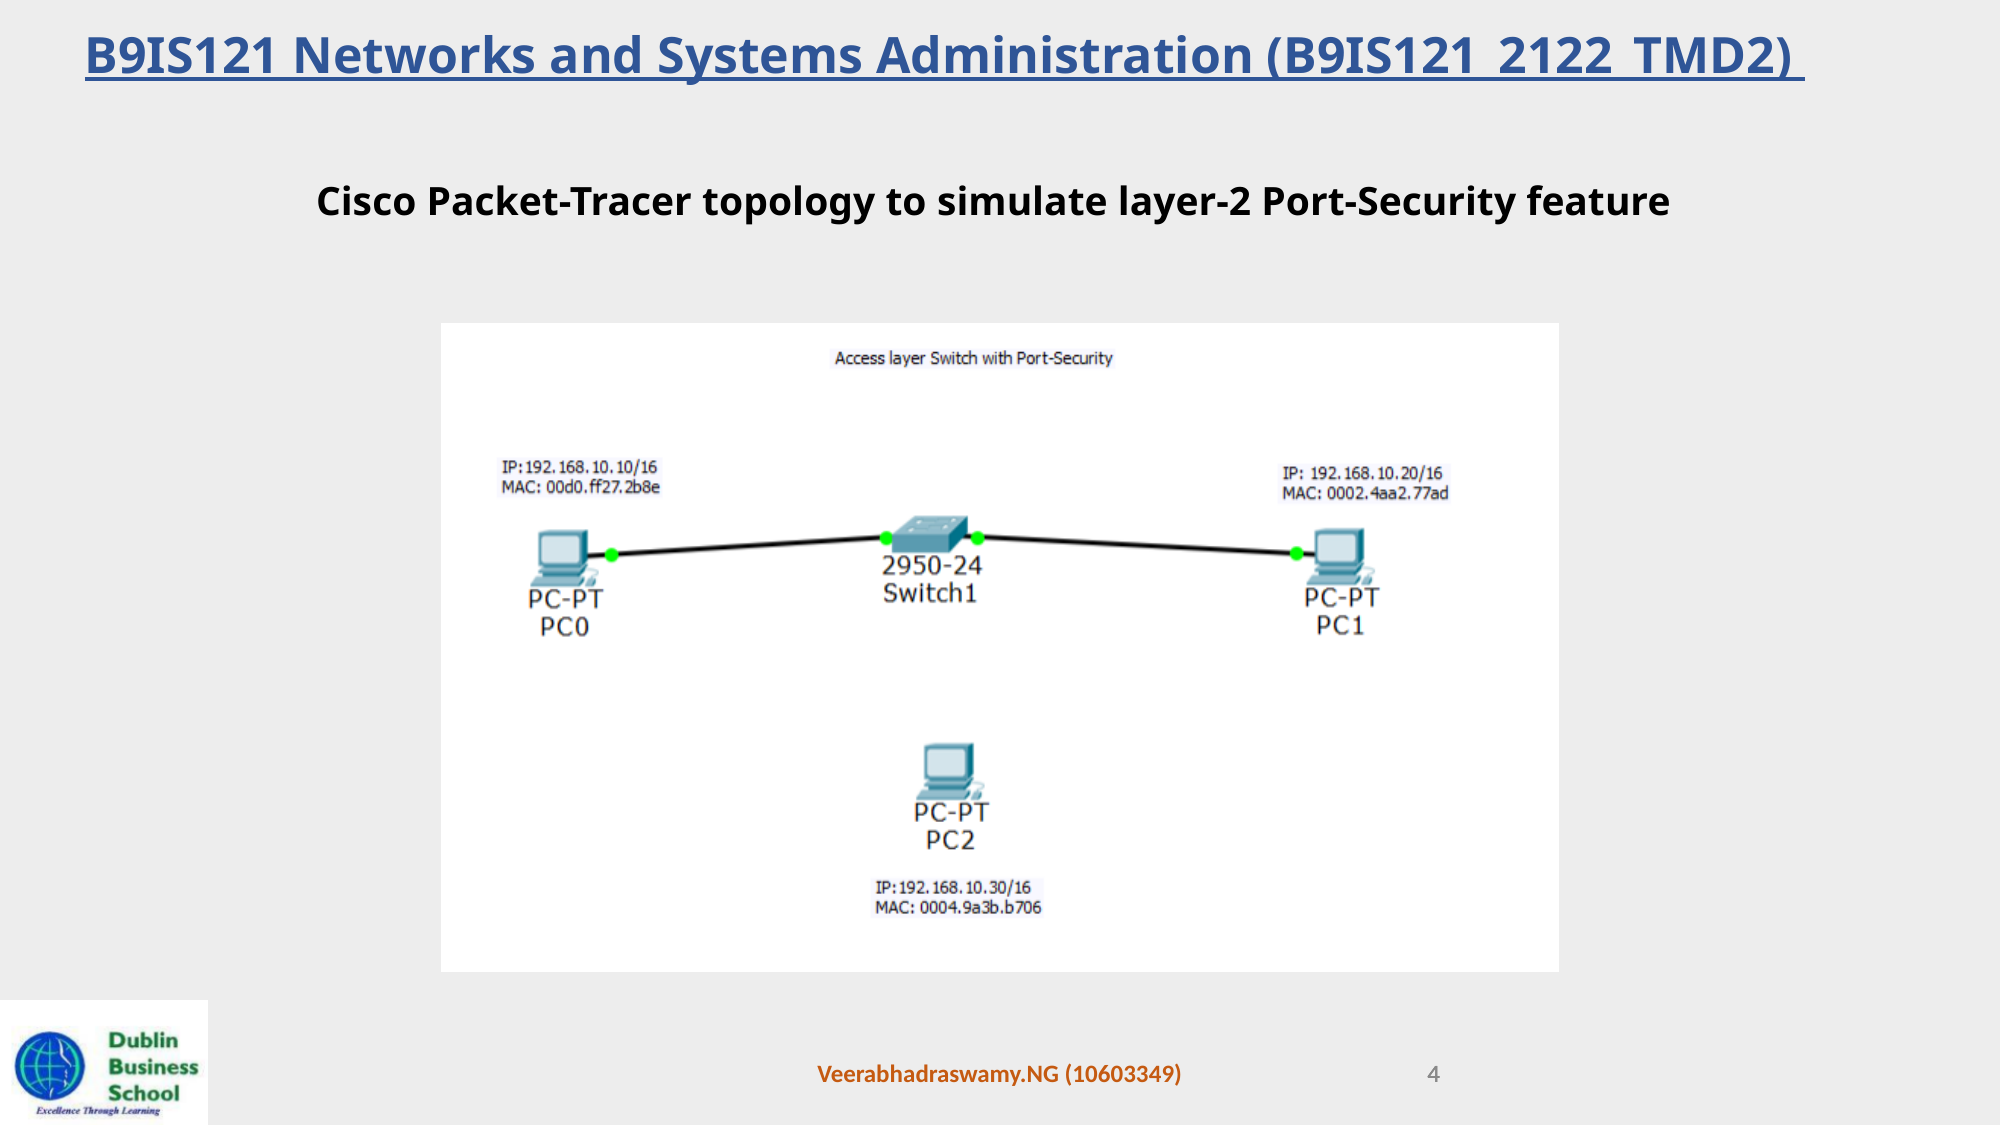

B9IS121 Networks and Systems Administration (B9IS121_2122_TMD2)
# Cisco Packet-Tracer topology to simulate layer-2 Port-Security feature
Veerabhadraswamy.NG (10603349)